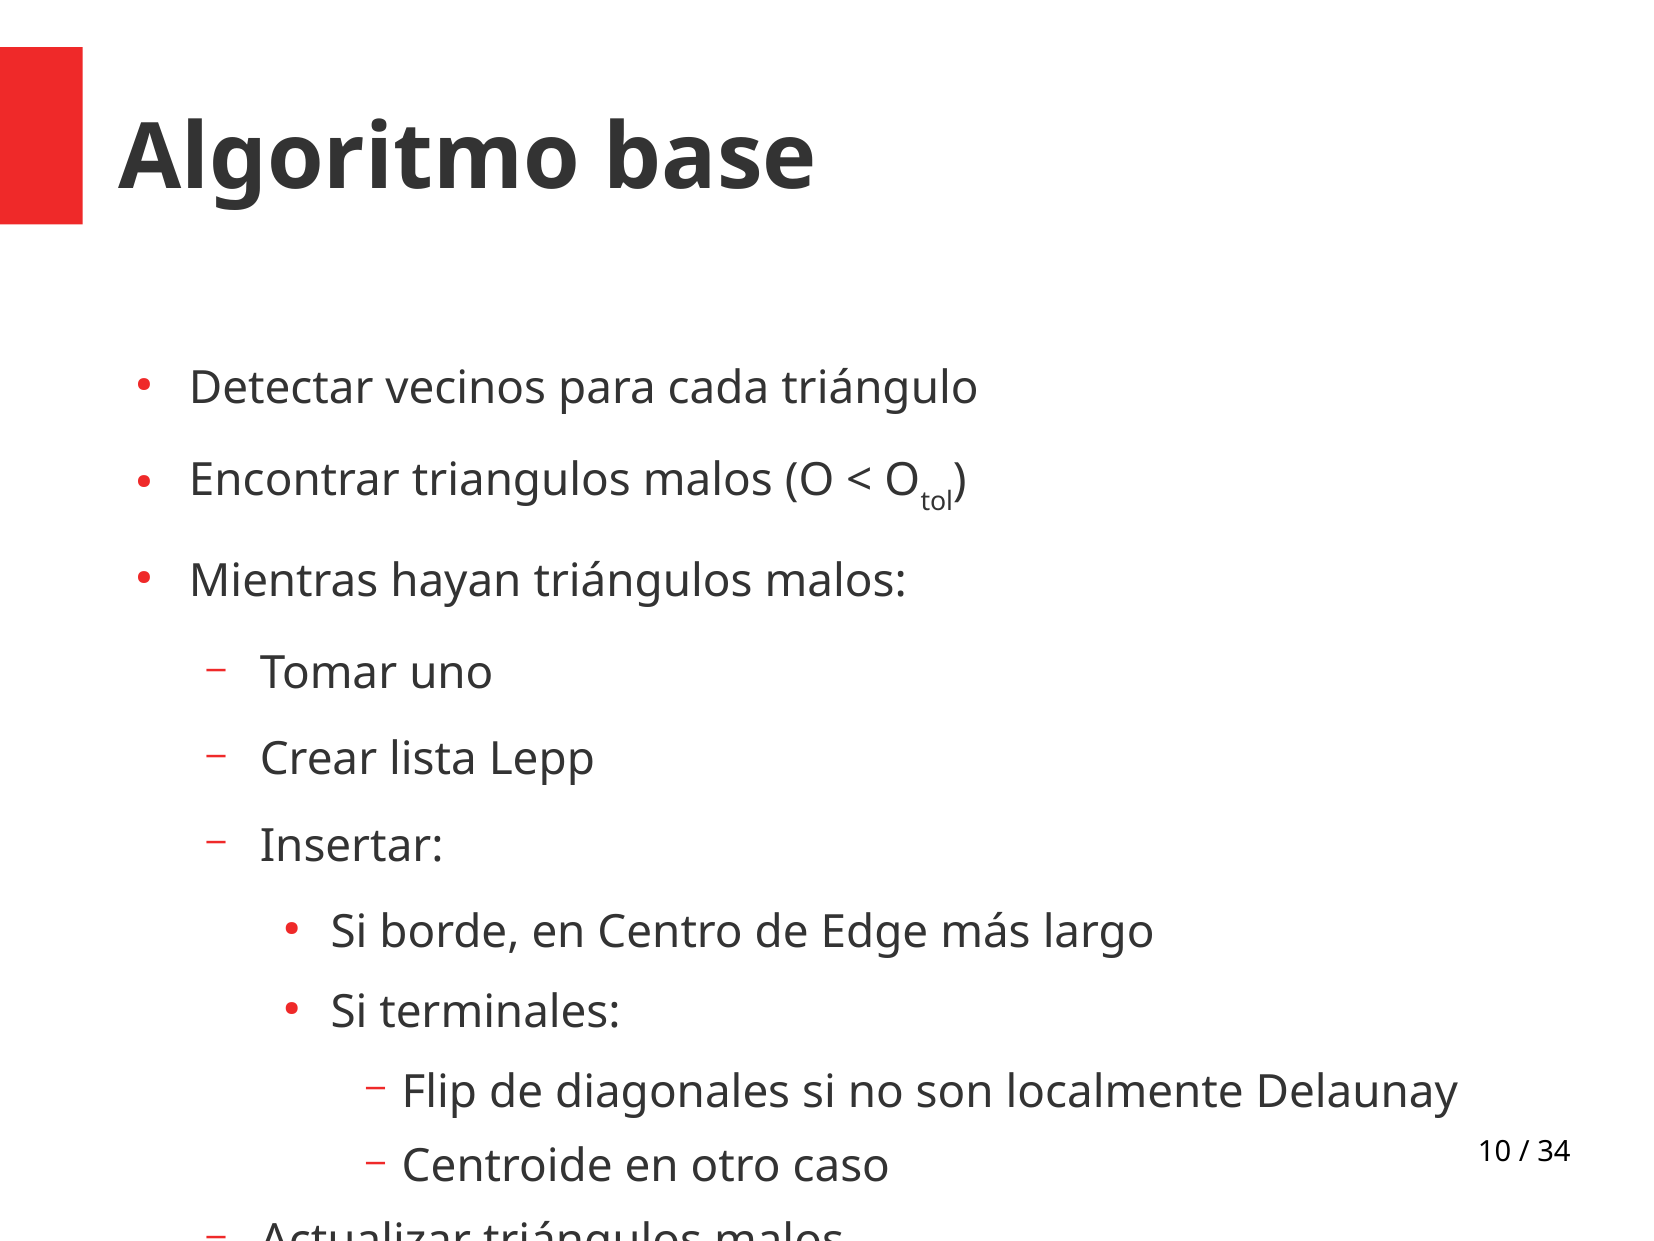

# Algoritmo base
Detectar vecinos para cada triángulo
Encontrar triangulos malos (O < Otol)
Mientras hayan triángulos malos:
Tomar uno
Crear lista Lepp
Insertar:
Si borde, en Centro de Edge más largo
Si terminales:
Flip de diagonales si no son localmente Delaunay
Centroide en otro caso
Actualizar triángulos malos
10